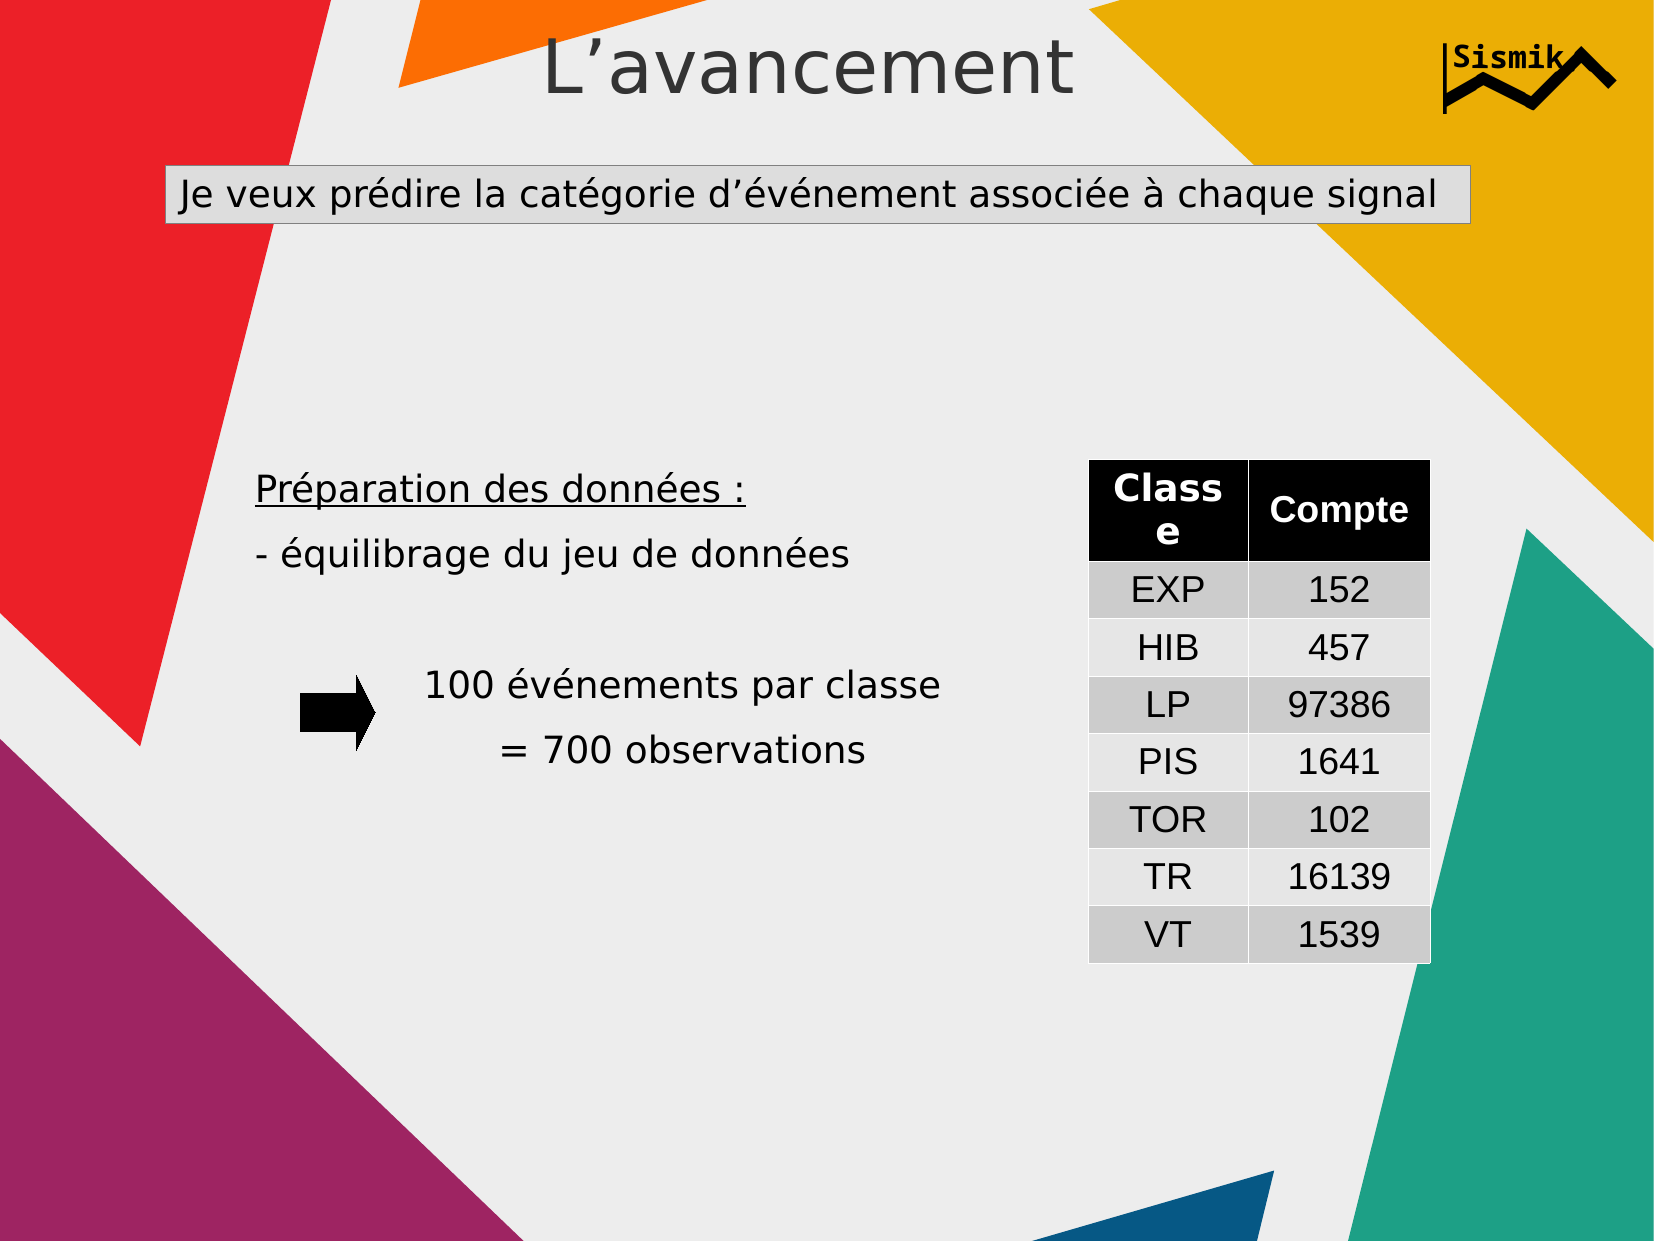

# L’avancement
Sismik
Je veux prédire la catégorie d’événement associée à chaque signal
Préparation des données :
- équilibrage du jeu de données
100 événements par classe
= 700 observations
| Classe | Compte |
| --- | --- |
| EXP | 152 |
| HIB | 457 |
| LP | 97386 |
| PIS | 1641 |
| TOR | 102 |
| TR | 16139 |
| VT | 1539 |